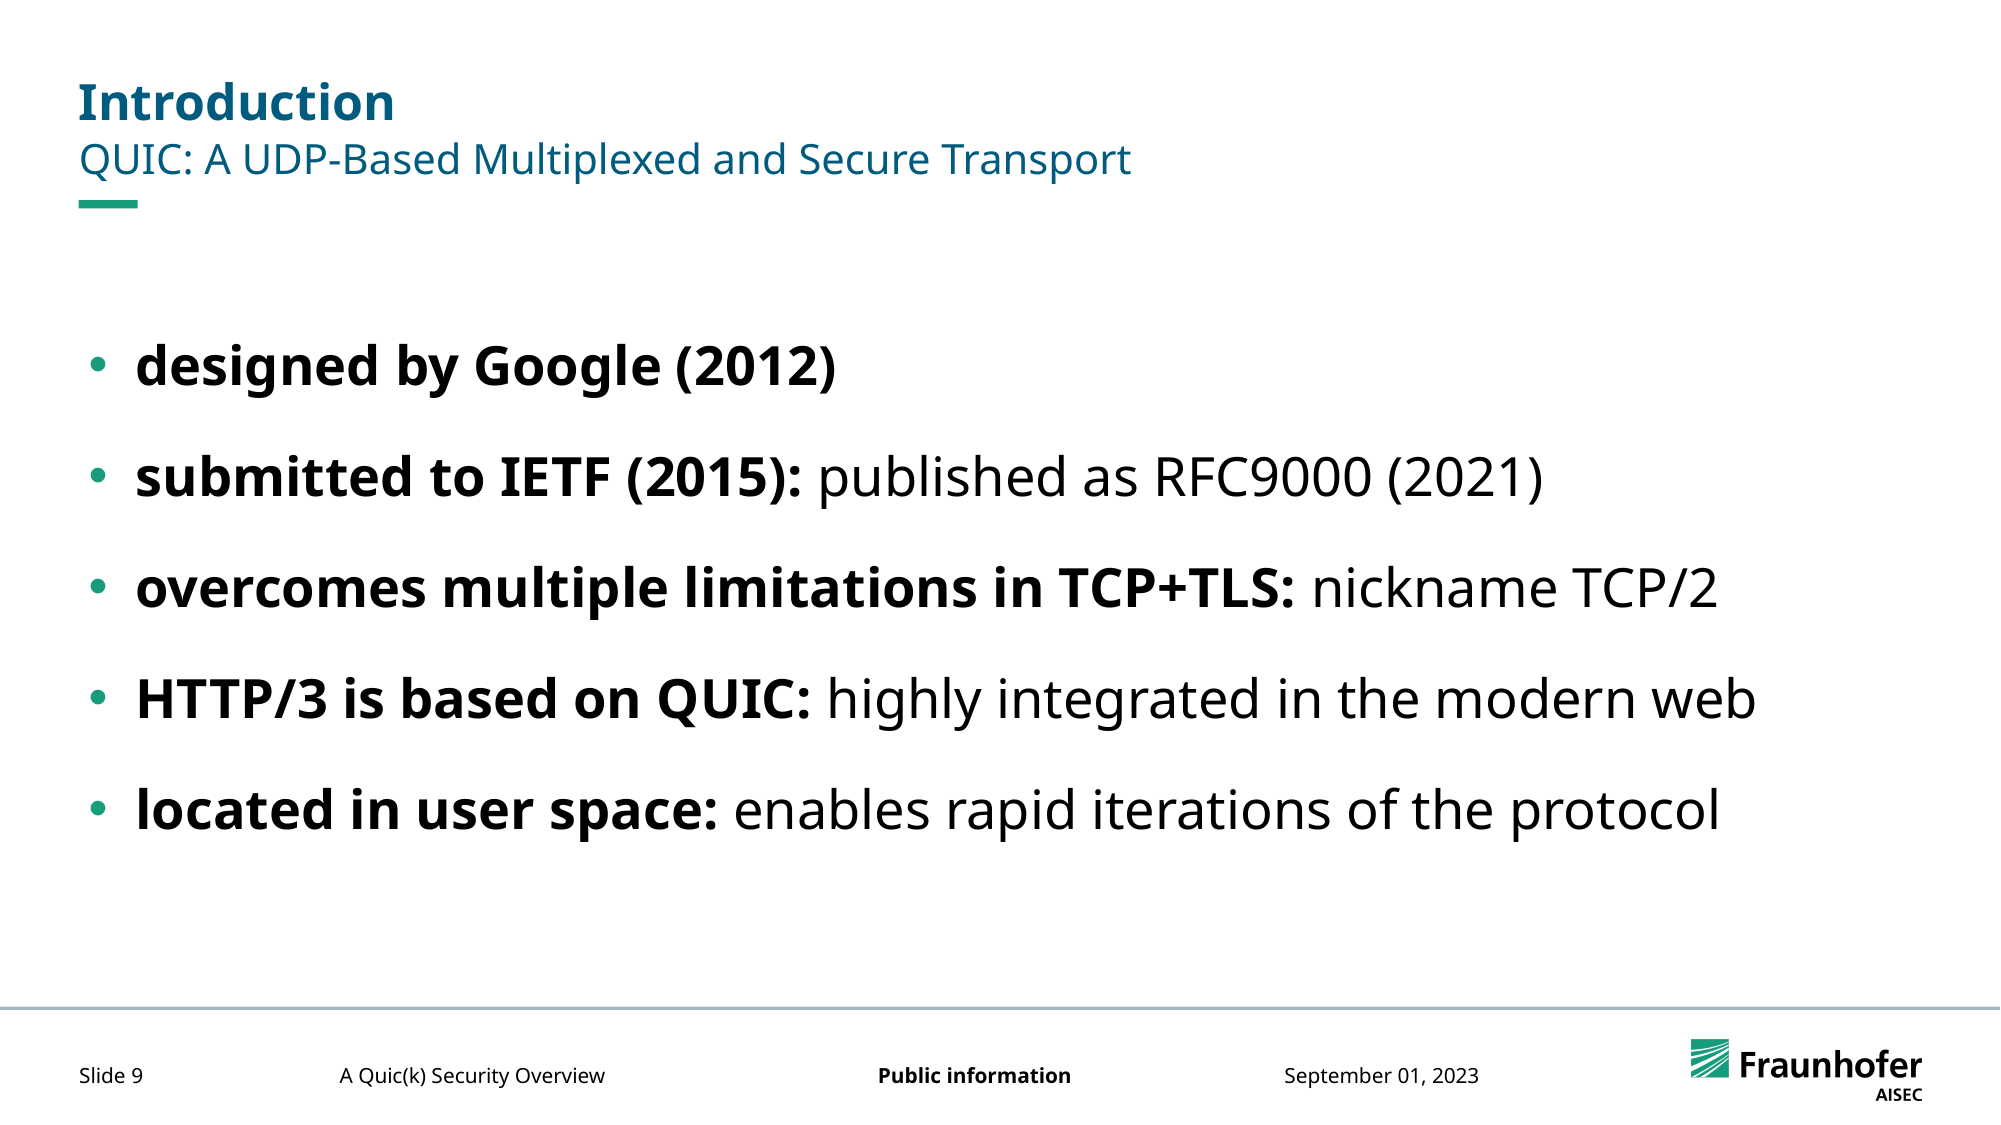

# Introduction
QUIC: A UDP-Based Multiplexed and Secure Transport
designed by Google (2012)
submitted to IETF (2015): published as RFC9000 (2021)
overcomes multiple limitations in TCP+TLS: nickname TCP/2
HTTP/3 is based on QUIC: highly integrated in the modern web
located in user space: enables rapid iterations of the protocol